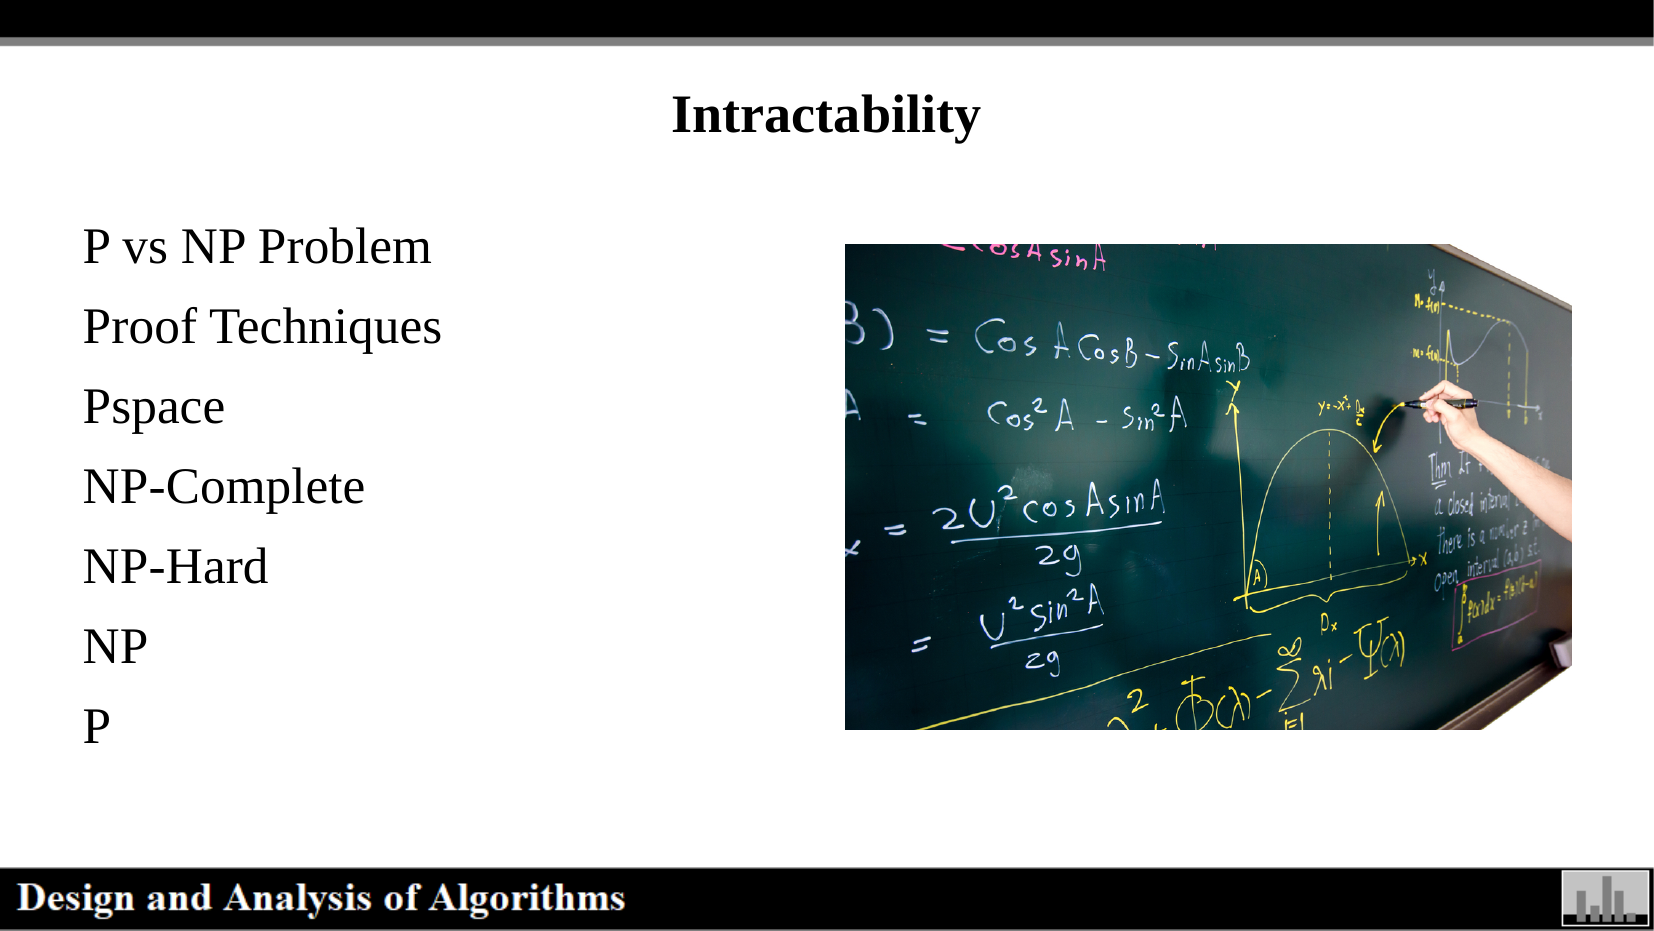

# Intractability
P vs NP Problem
Proof Techniques
Pspace
NP-Complete
NP-Hard
NP
P